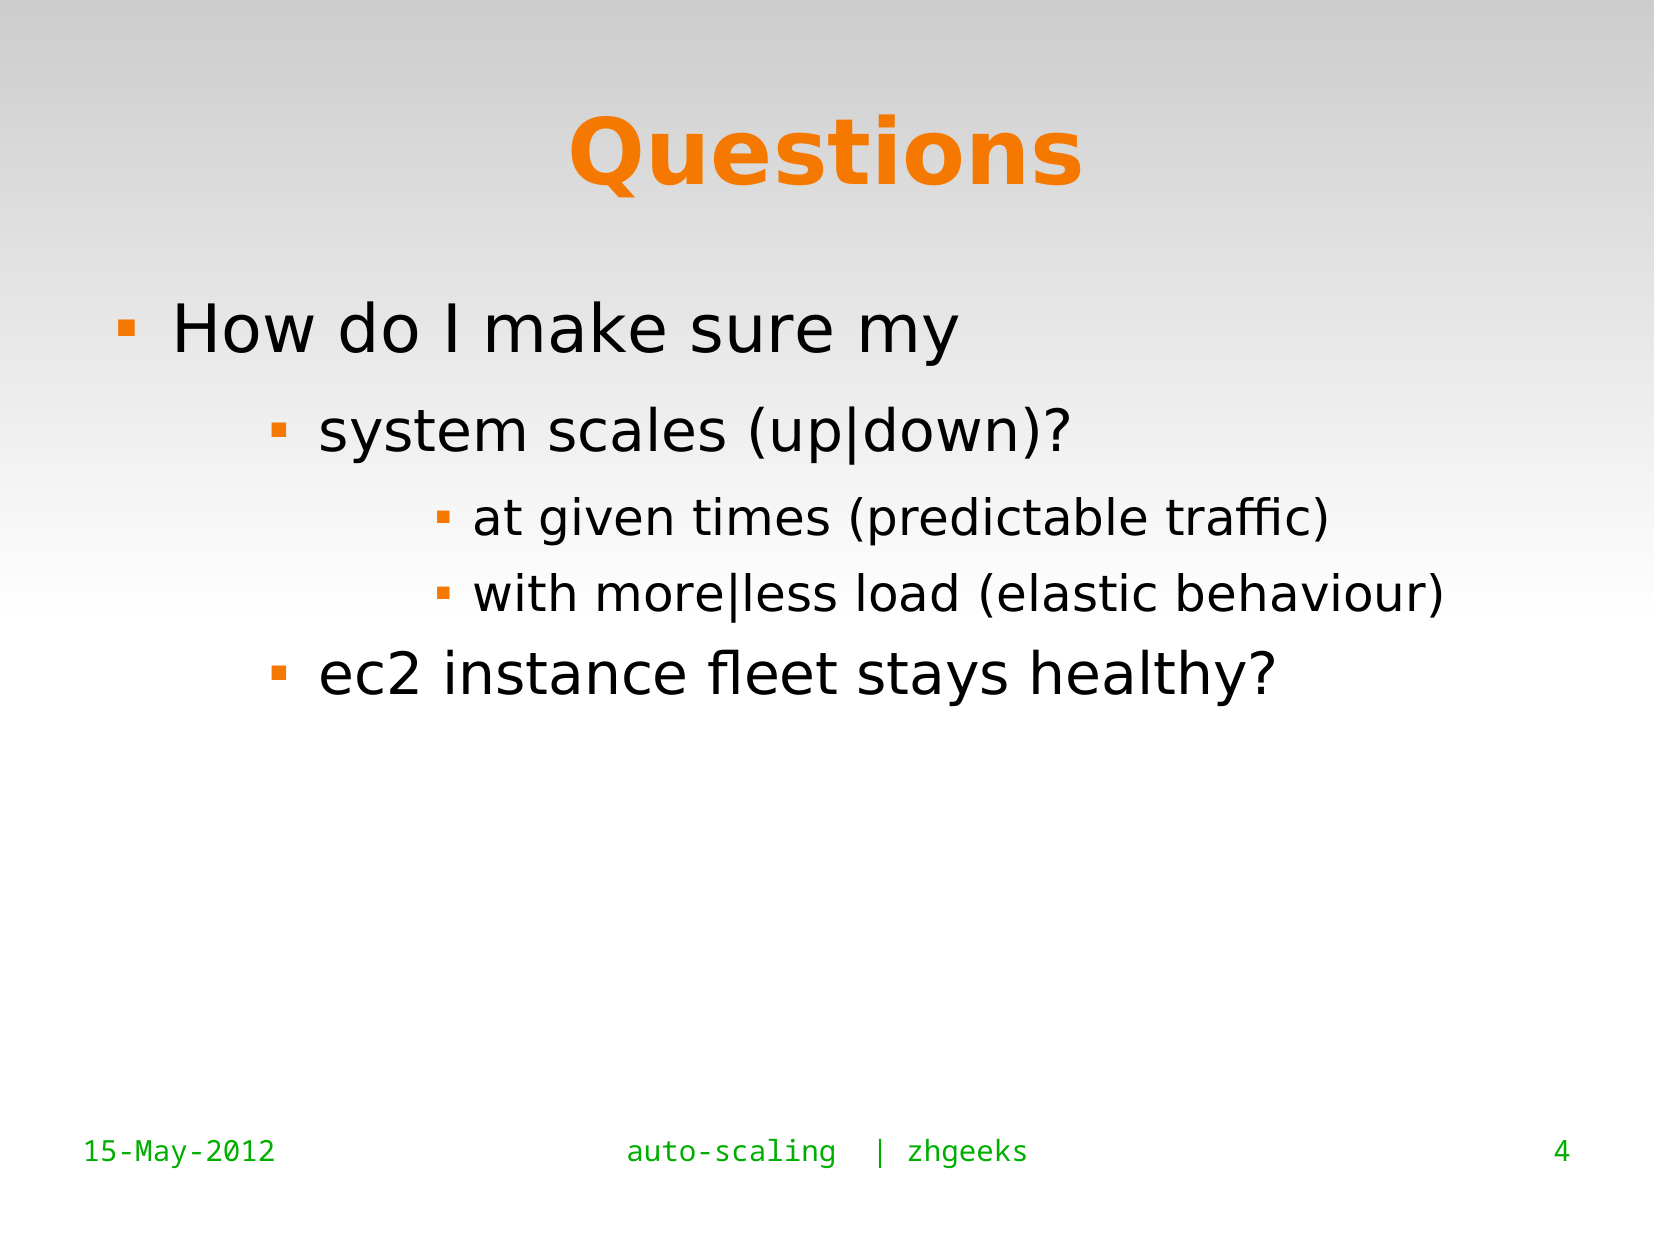

# Questions
How do I make sure my
system scales (up|down)?
at given times (predictable traffic)
with more|less load (elastic behaviour)
ec2 instance fleet stays healthy?
15-May-2012
auto-scaling | zhgeeks
4